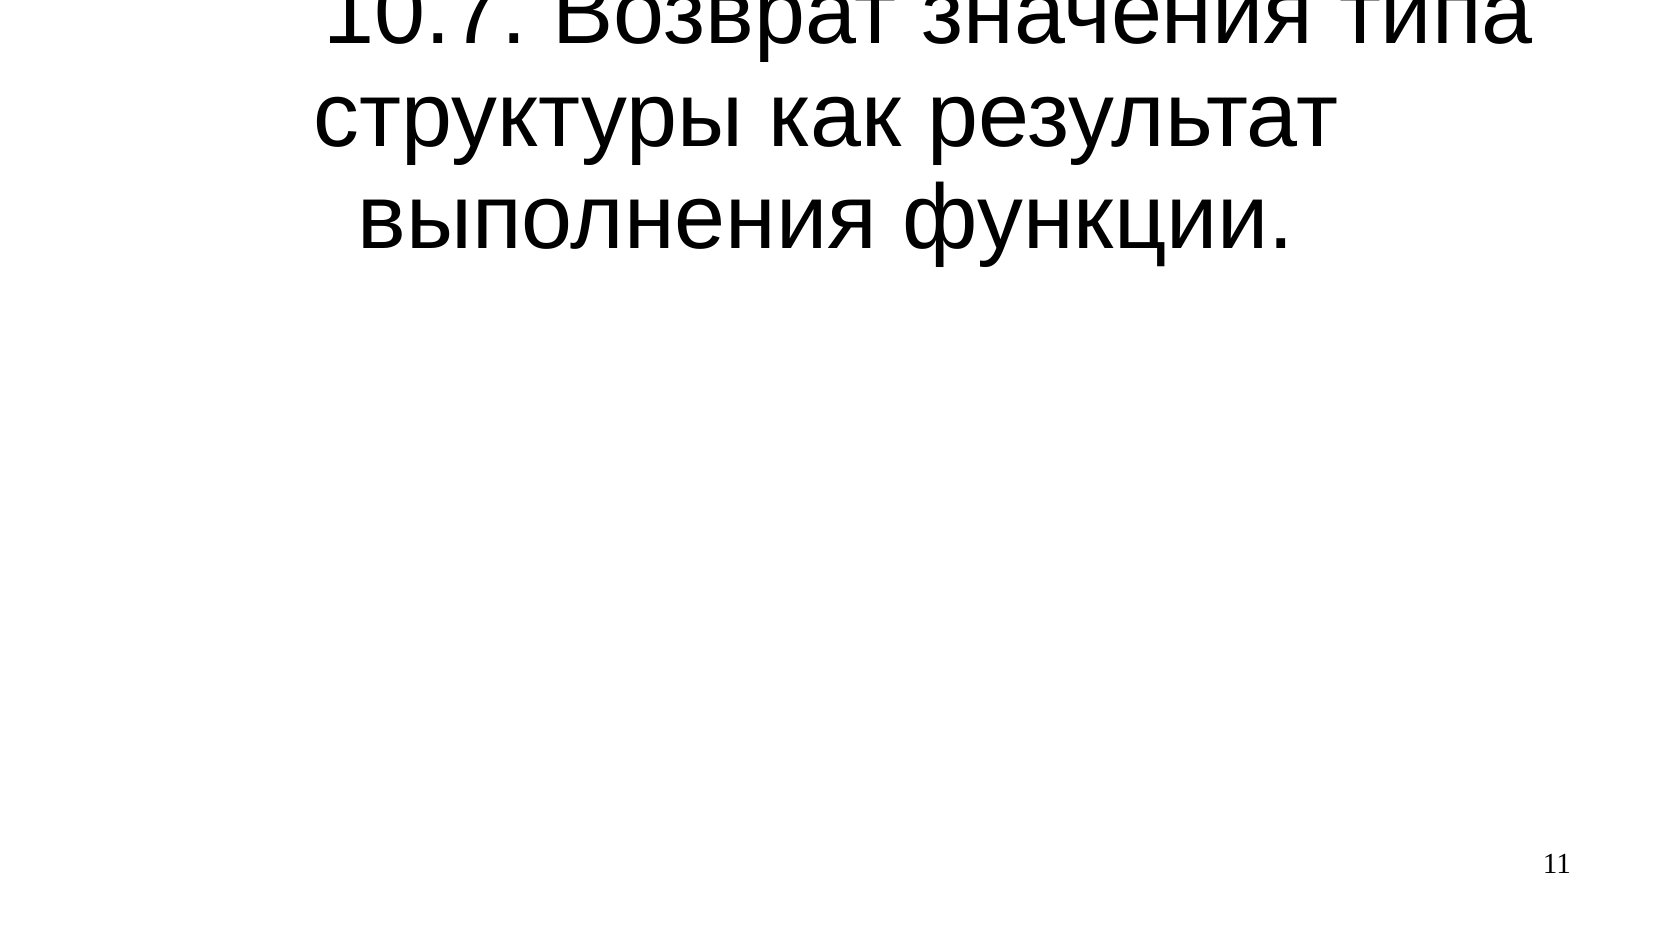

# 10.7. Возврат значения типа структуры как результат выполнения функции.
11